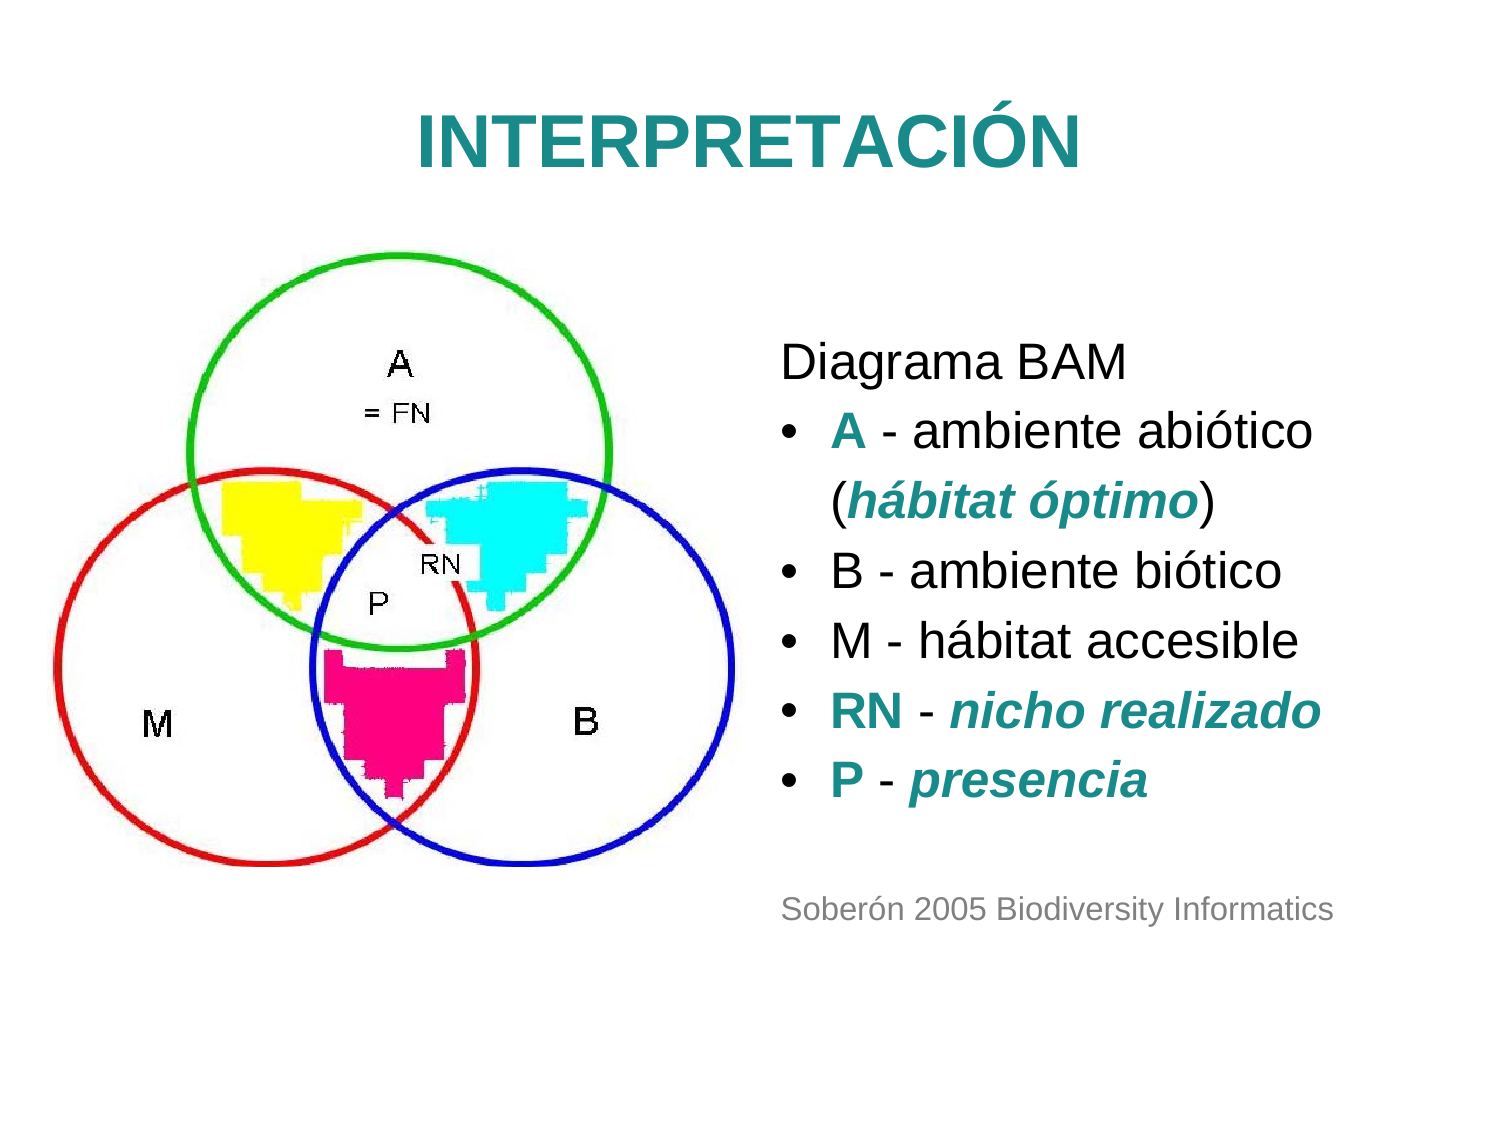

# INTERPRETACIÓN
Diagrama BAM
A - ambiente abiótico
(hábitat óptimo)
B - ambiente biótico
M - hábitat accesible
RN - nicho realizado
P - presencia
Soberón 2005 Biodiversity Informatics